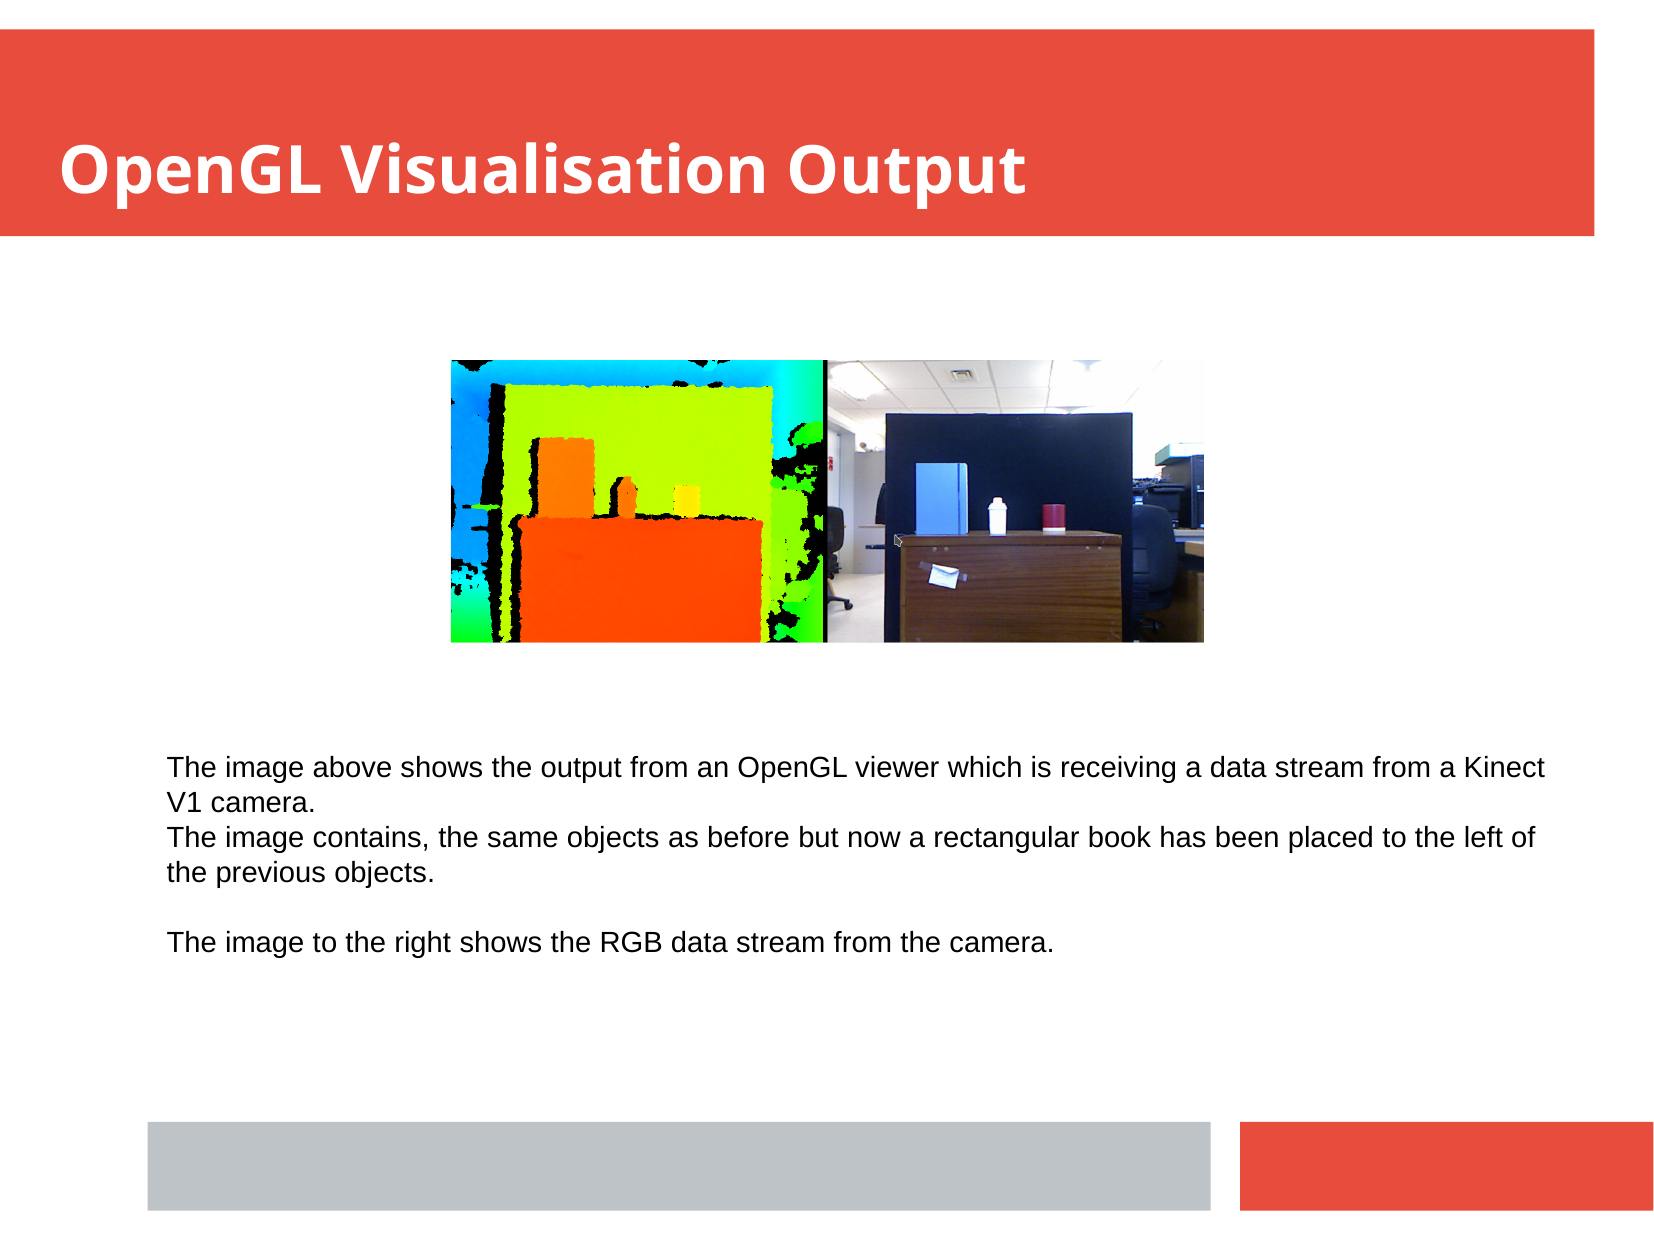

OpenGL Visualisation Output
The image above shows the output from an OpenGL viewer which is receiving a data stream from a Kinect V1 camera.
The image contains, the same objects as before but now a rectangular book has been placed to the left of the previous objects.
The image to the right shows the RGB data stream from the camera.